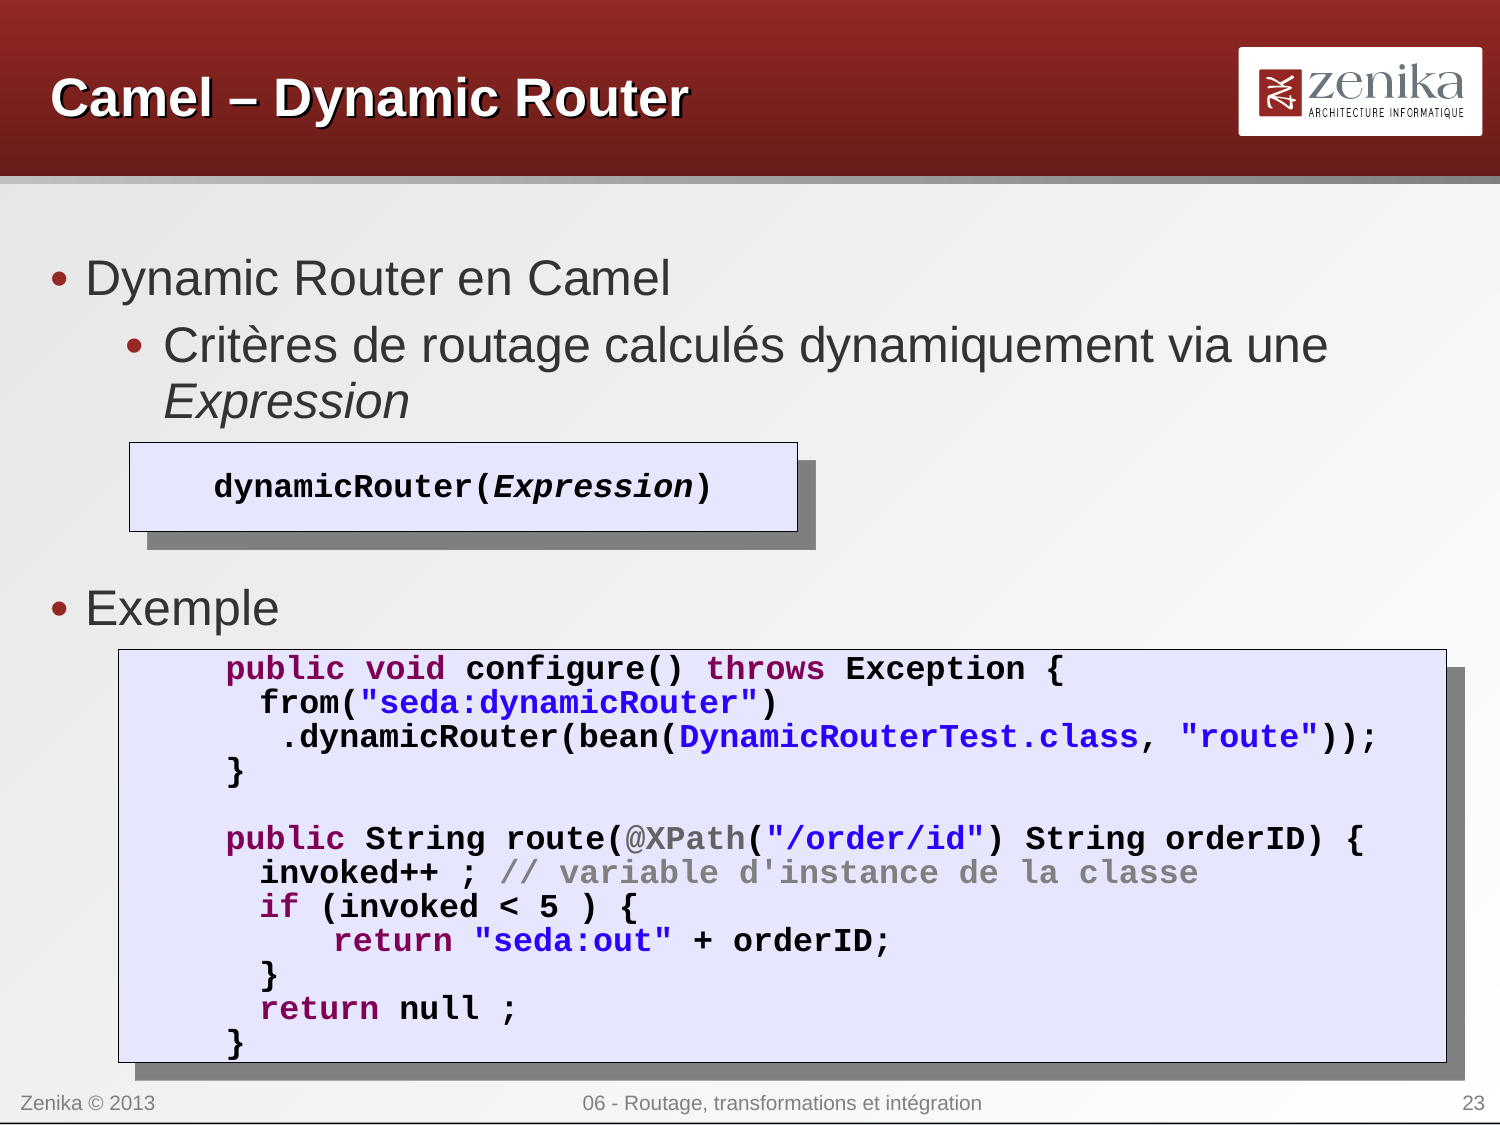

# Camel – Dynamic Router
Dynamic Router en Camel
Critères de routage calculés dynamiquement via une Expression
Exemple
dynamicRouter(Expression)
 public void configure() throws Exception {
	from("seda:dynamicRouter")
	 .dynamicRouter(bean(DynamicRouterTest.class, "route"));
 }
 public String route(@XPath("/order/id") String orderID) {
	invoked++ ; // variable d'instance de la classe
	if (invoked < 5 ) {
		return "seda:out" + orderID;
	}
	return null ;
 }